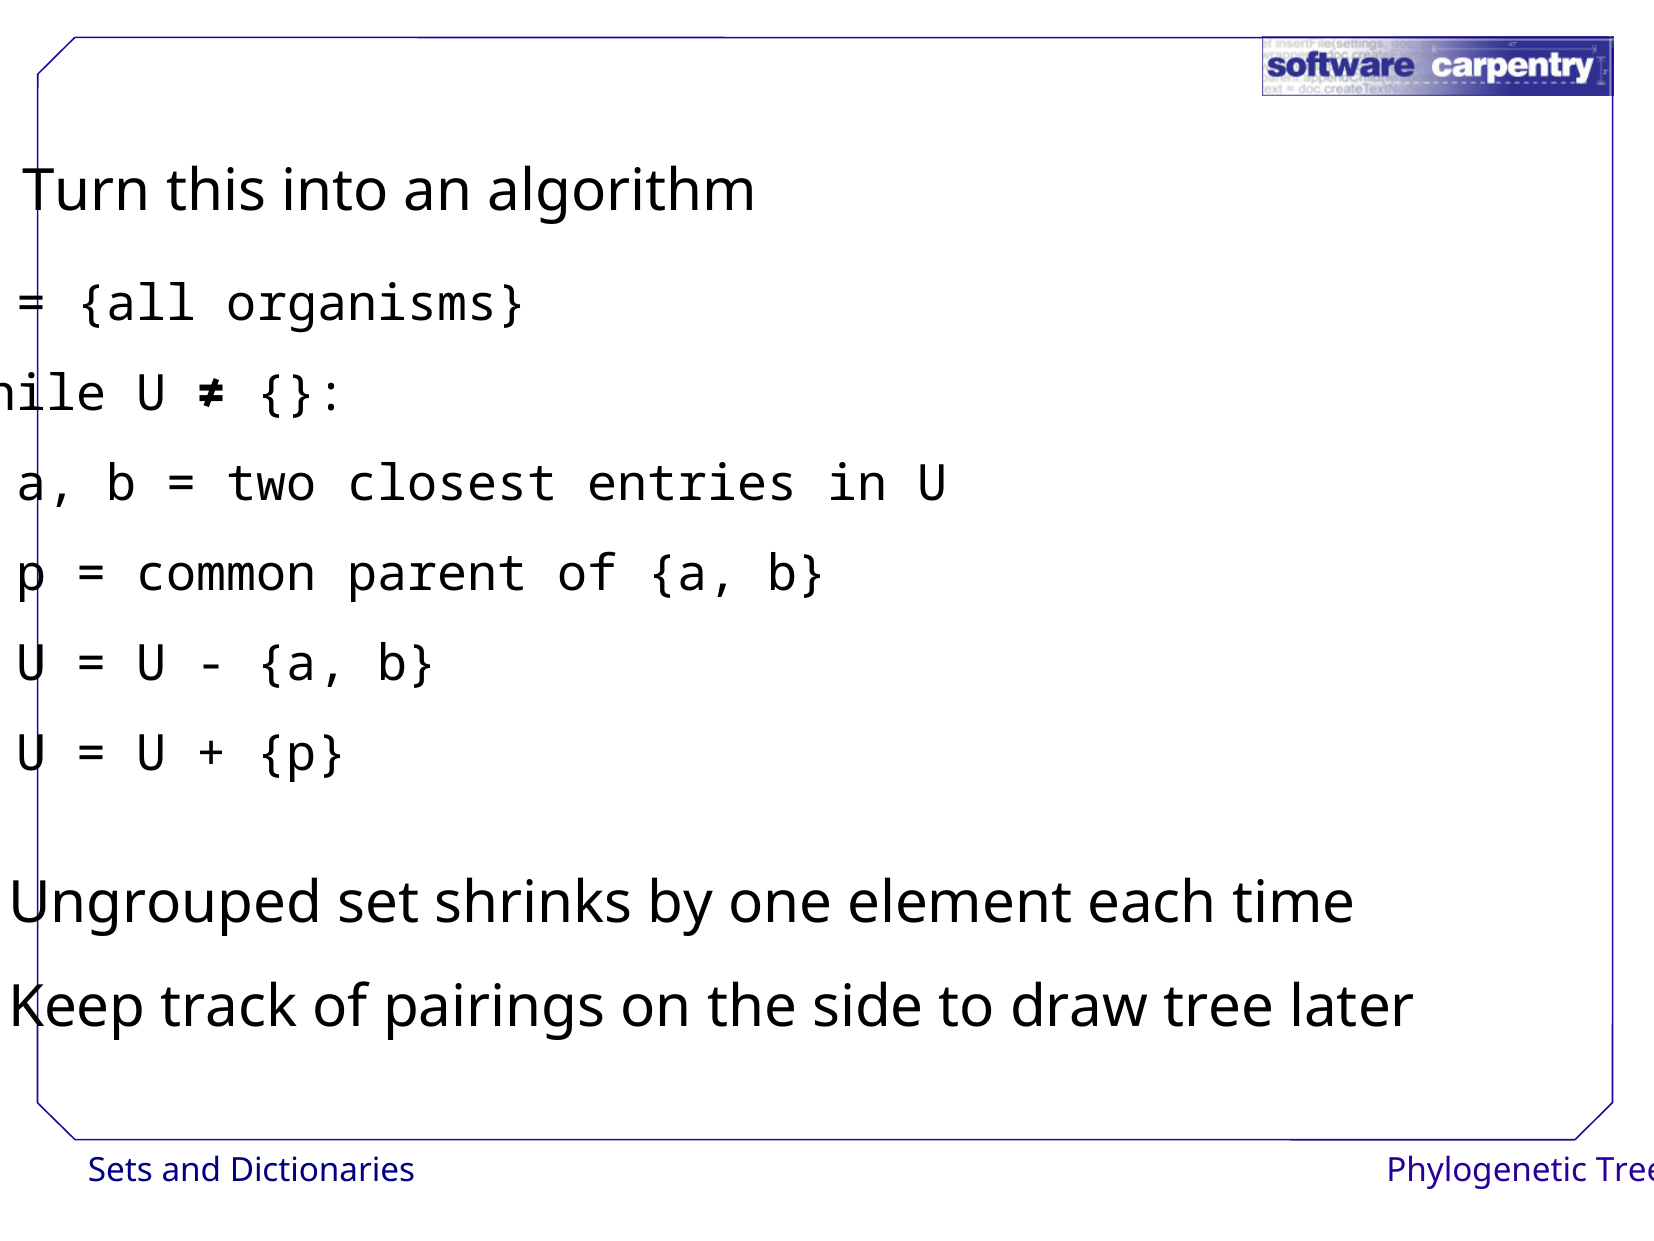

Turn this into an algorithm
U = {all organisms}
while U ≠ {}:
 a, b = two closest entries in U
 p = common parent of {a, b}
 U = U - {a, b}
 U = U + {p}
Ungrouped set shrinks by one element each time
Keep track of pairings on the side to draw tree later